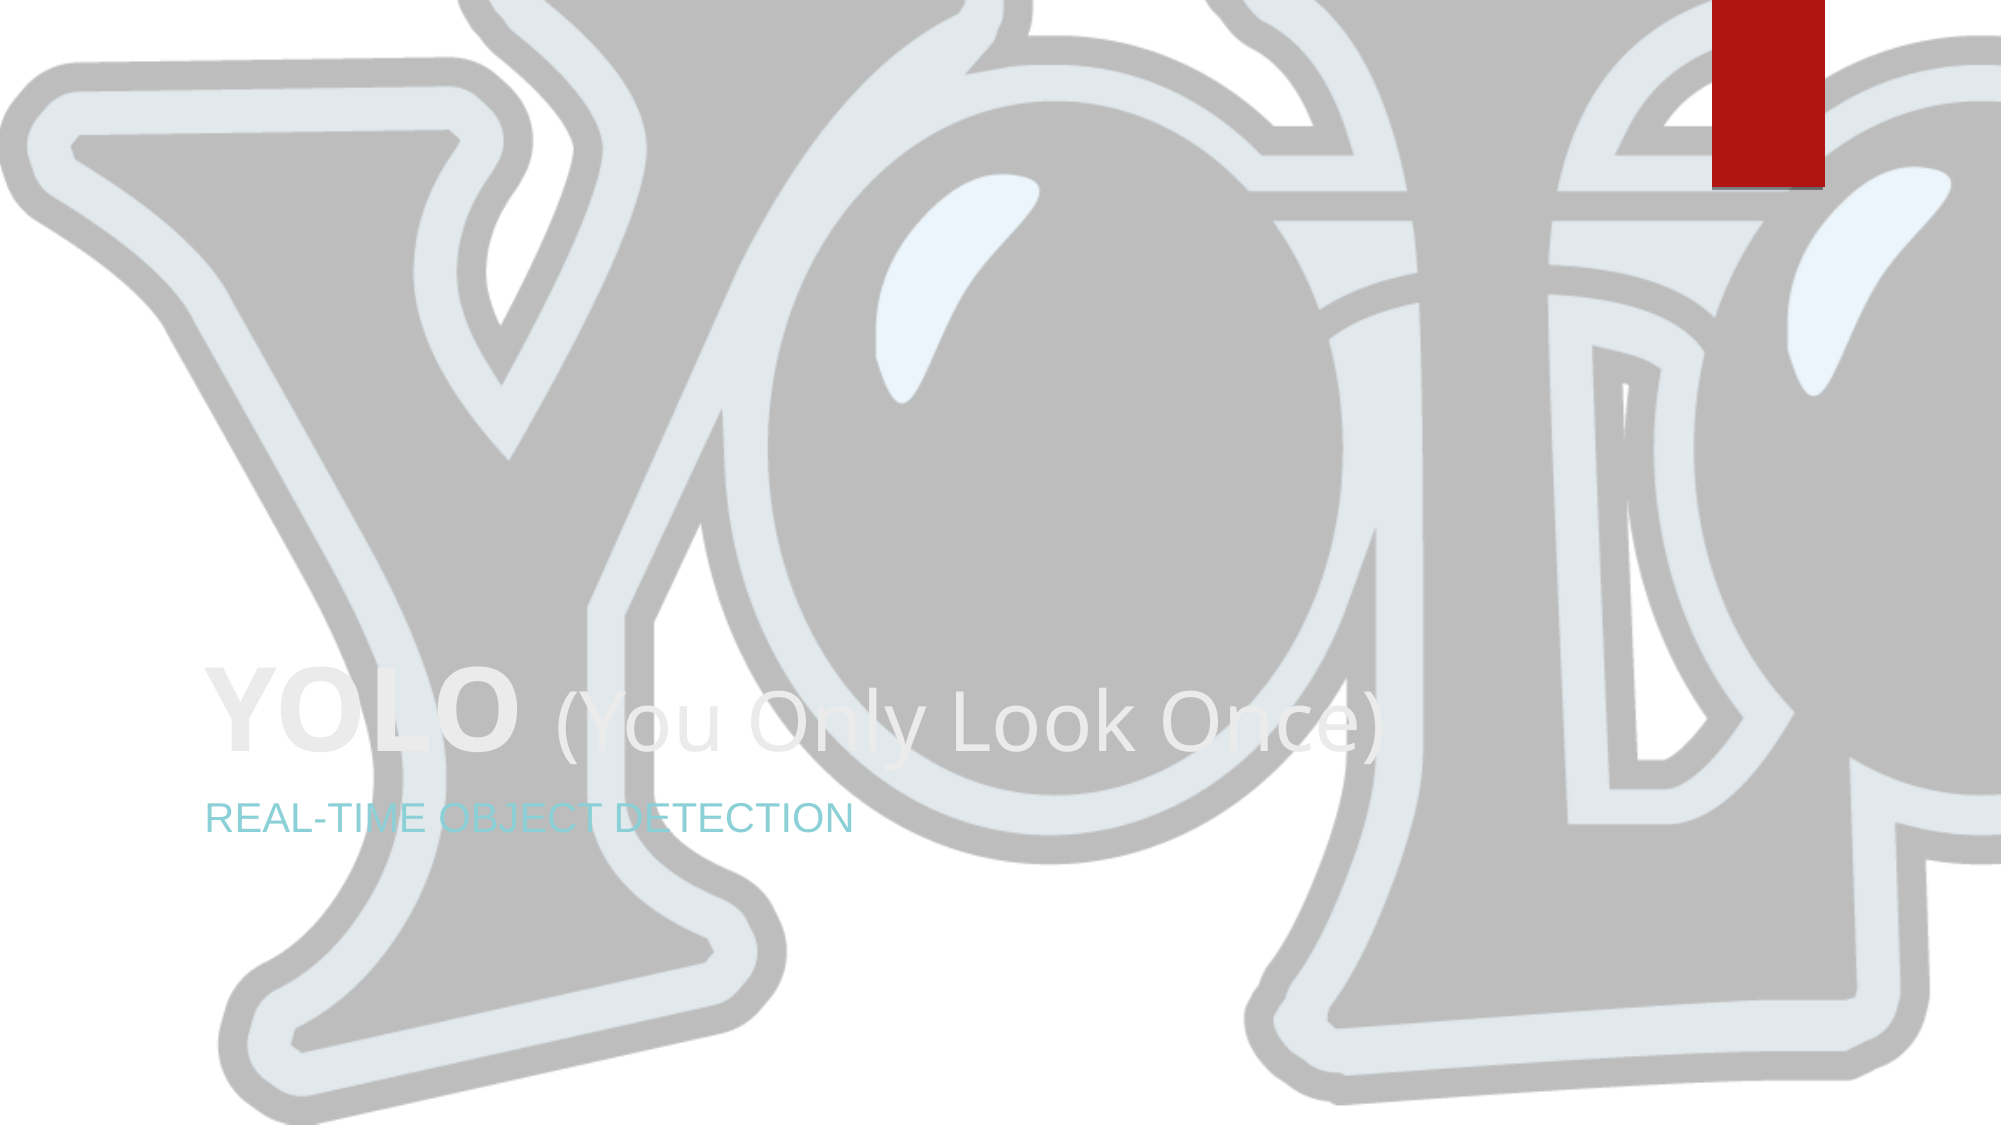

# YOLO (You Only Look Once)
Real-time object detection